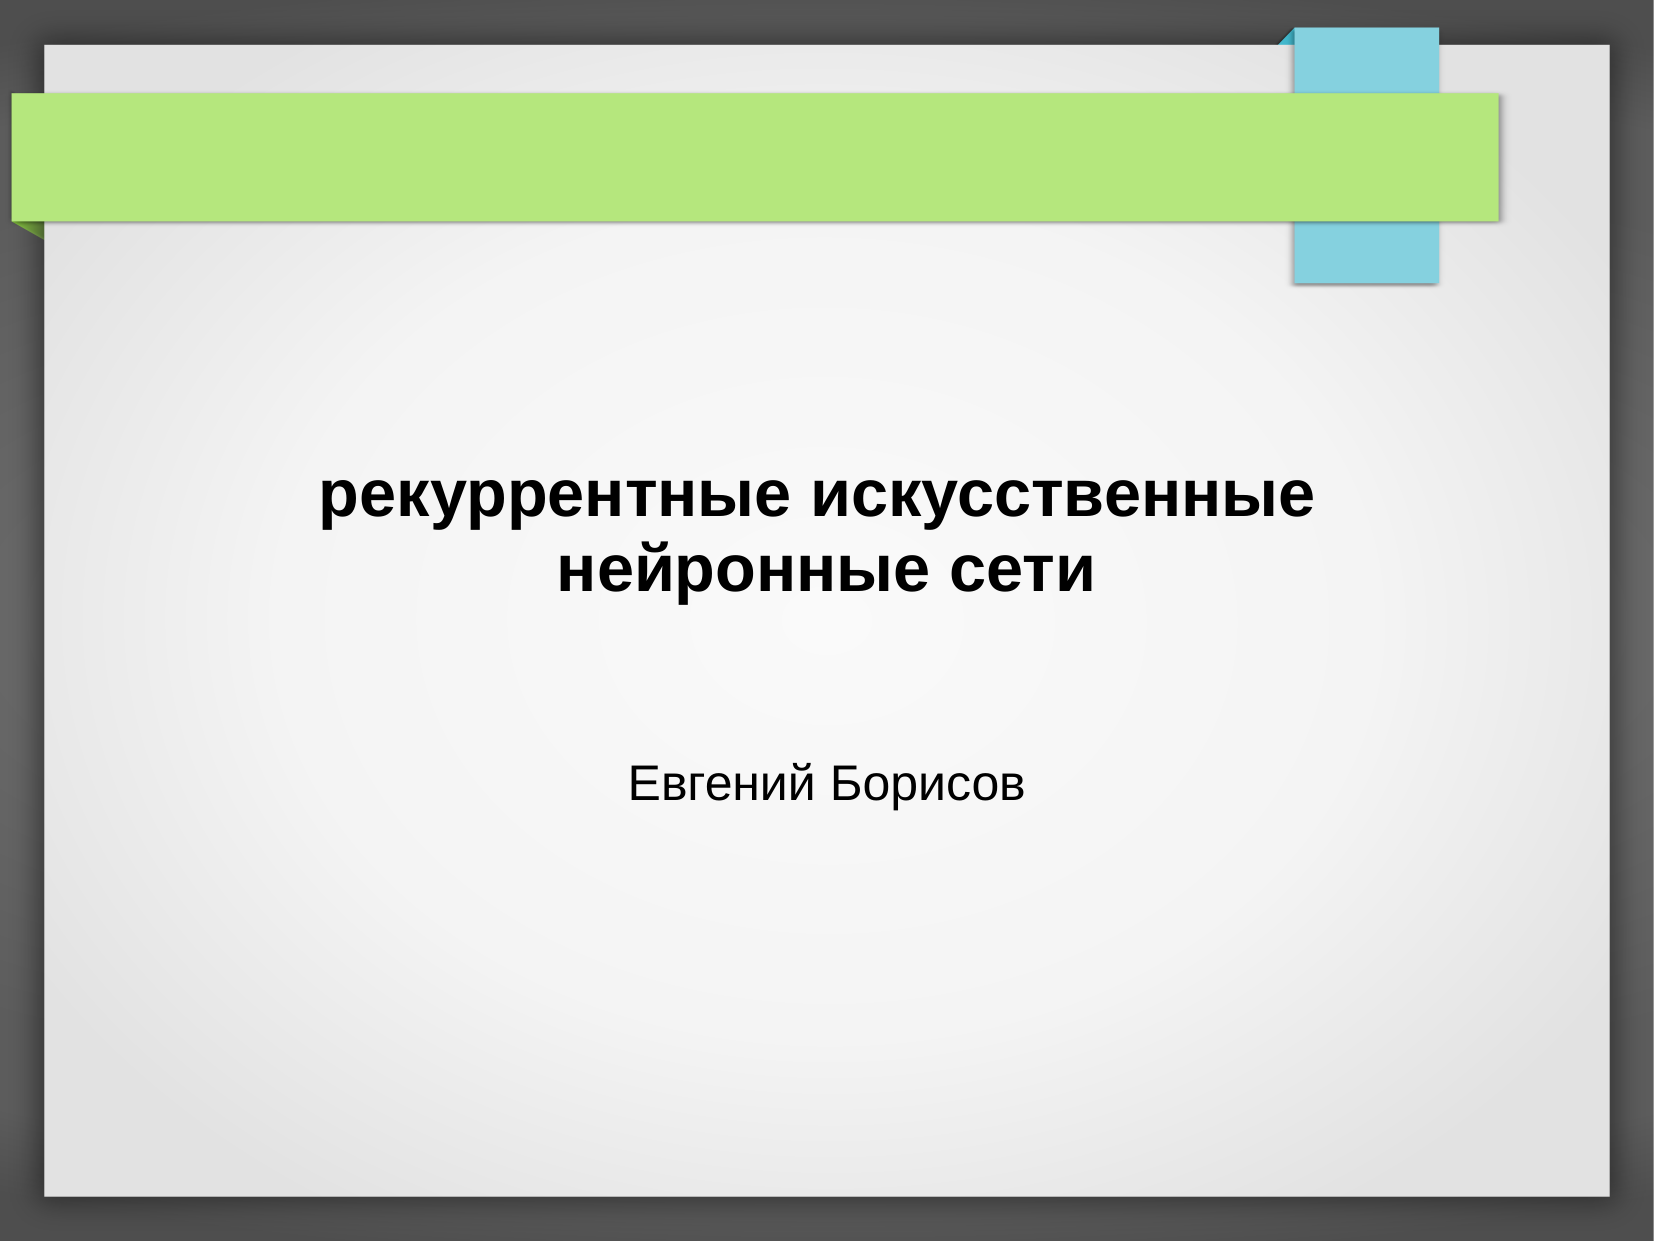

# рекуррентные искусственные
нейронные сети
Евгений Борисов